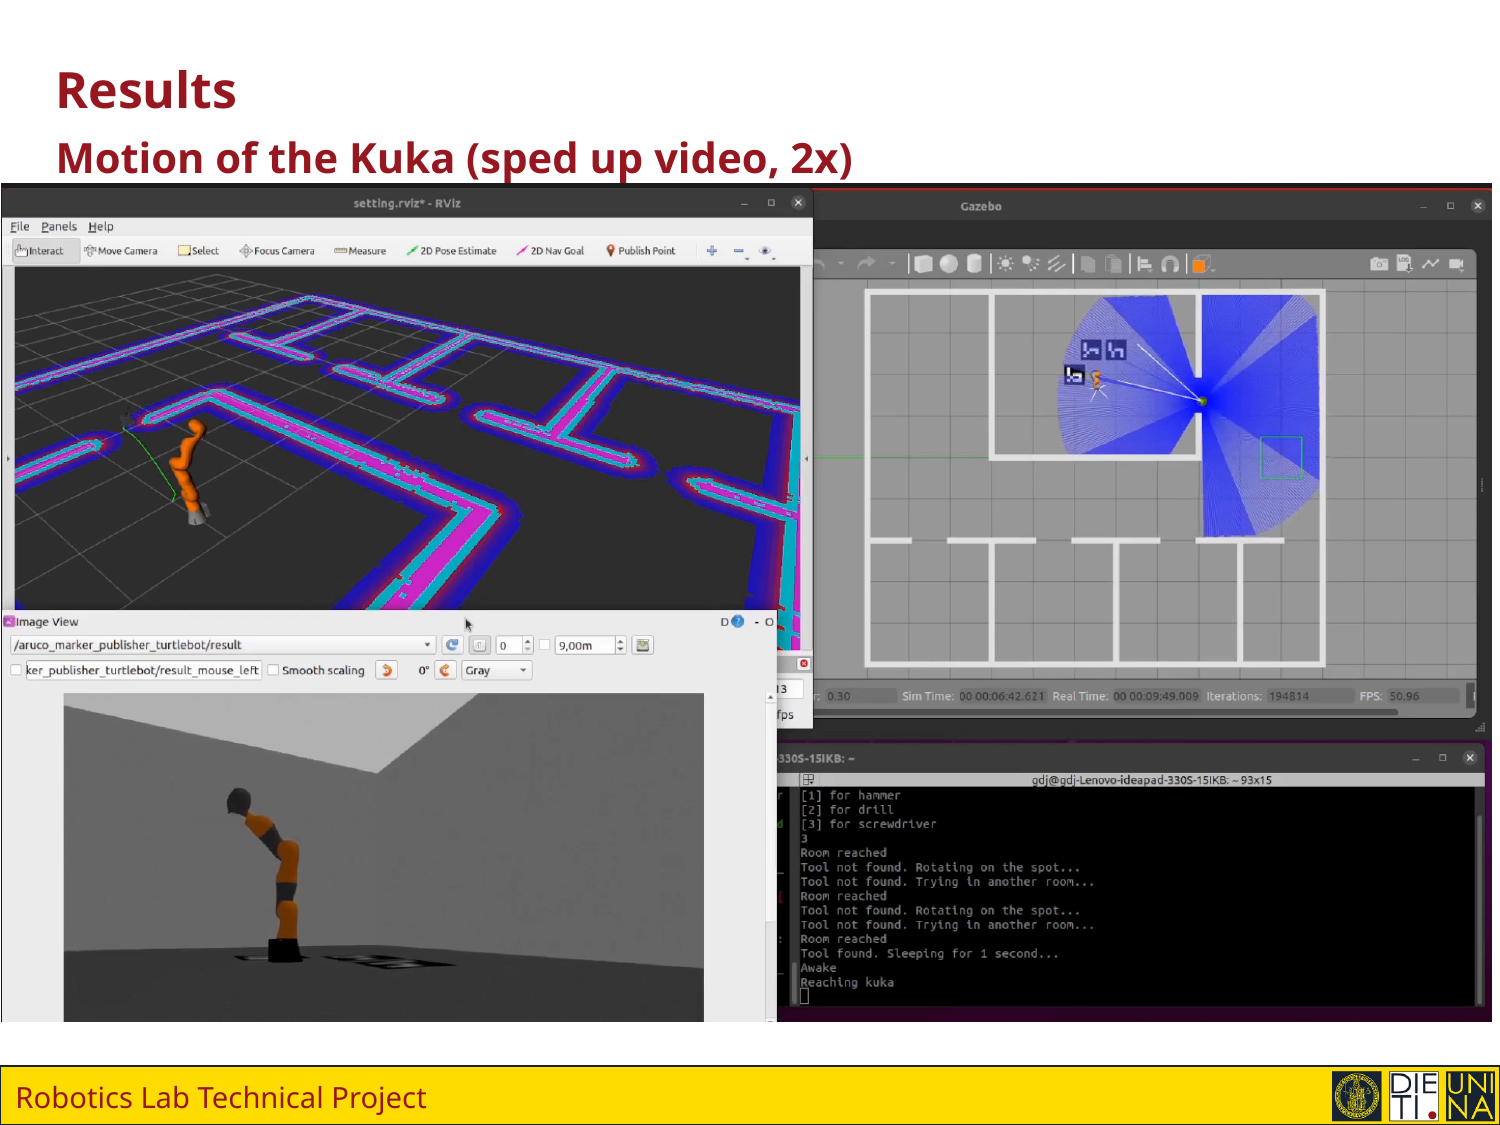

Results
Motion of the Kuka (sped up video, 2x)
Robotics Lab Technical Project